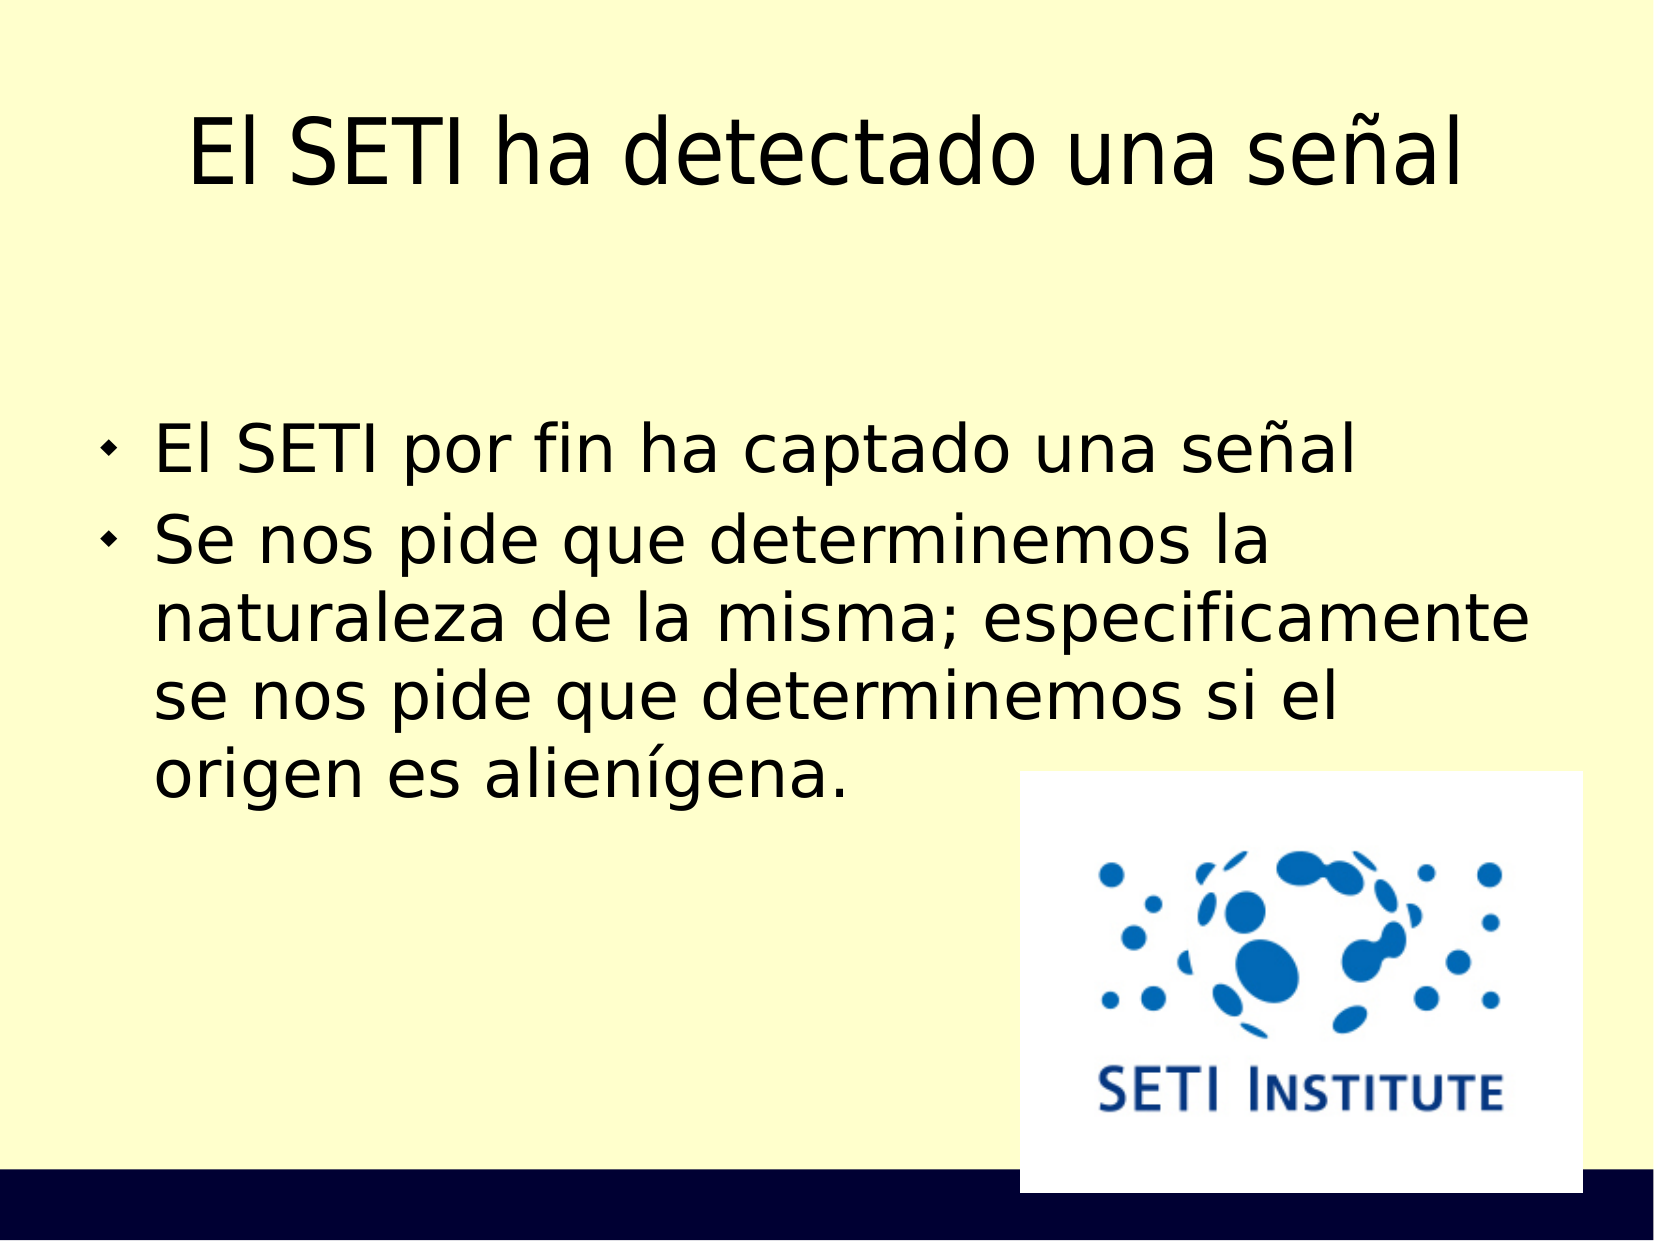

# El SETI ha detectado una señal
El SETI por fin ha captado una señal
Se nos pide que determinemos la naturaleza de la misma; especificamente se nos pide que determinemos si el origen es alienígena.